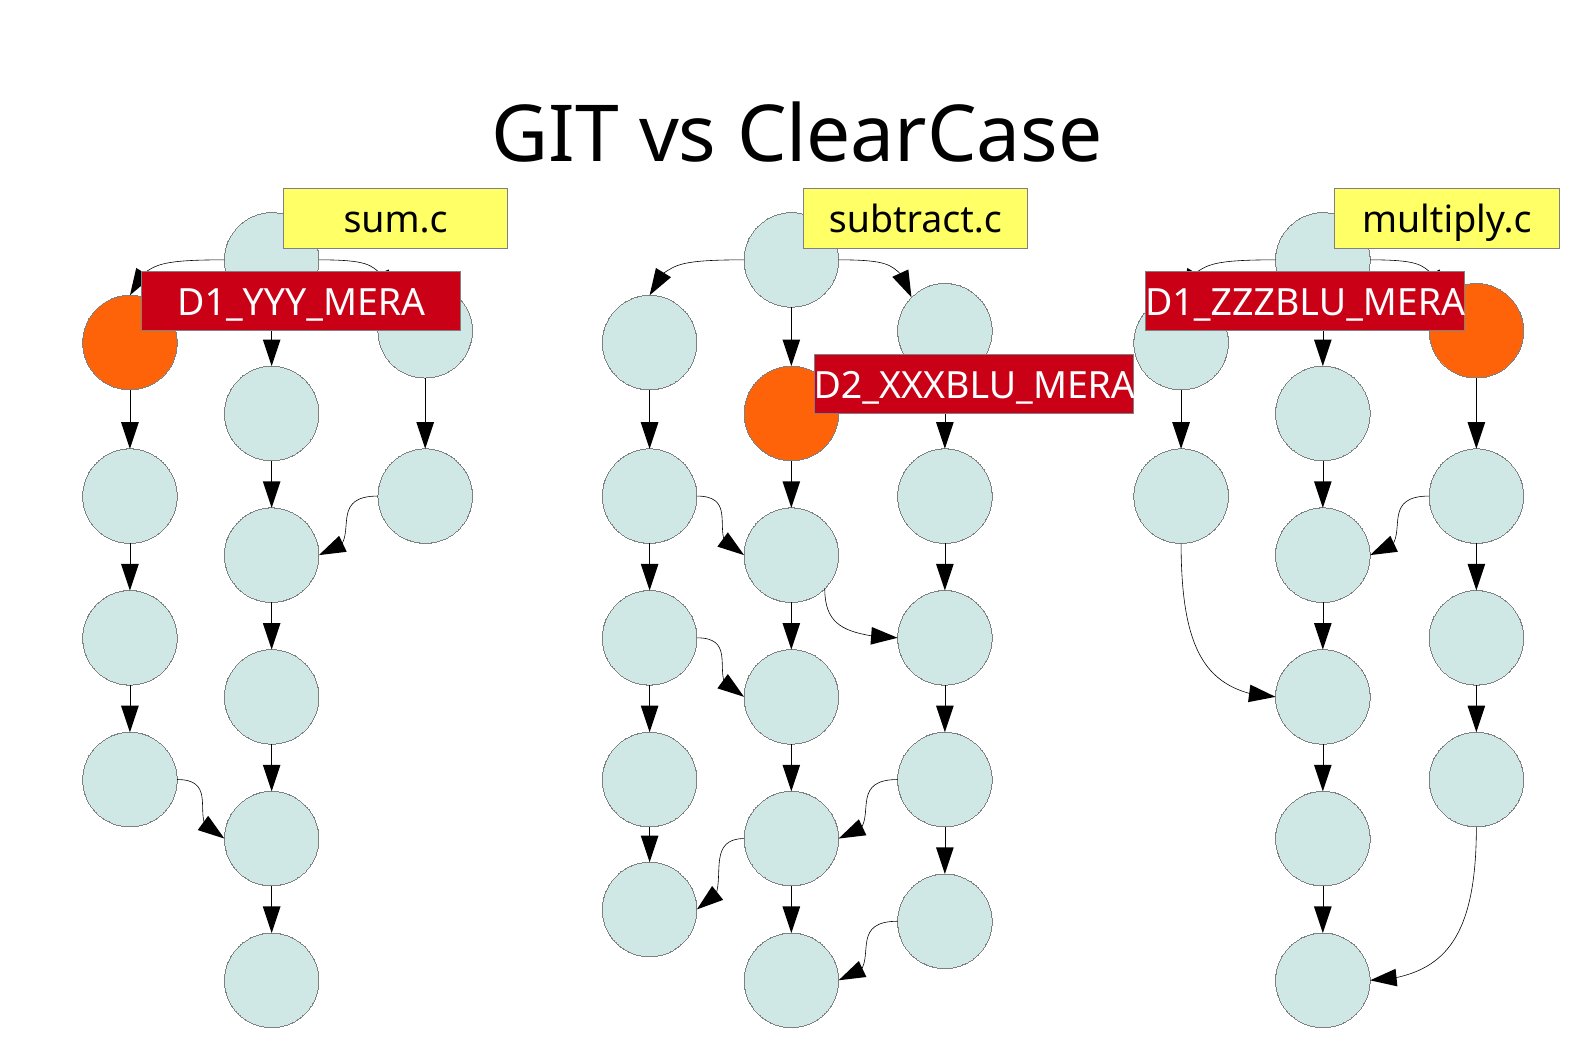

# GIT vs ClearCase
sum.c
subtract.c
multiply.c
D1_YYY_MERA
D1_ZZZBLU_MERA
D2_XXXBLU_MERA